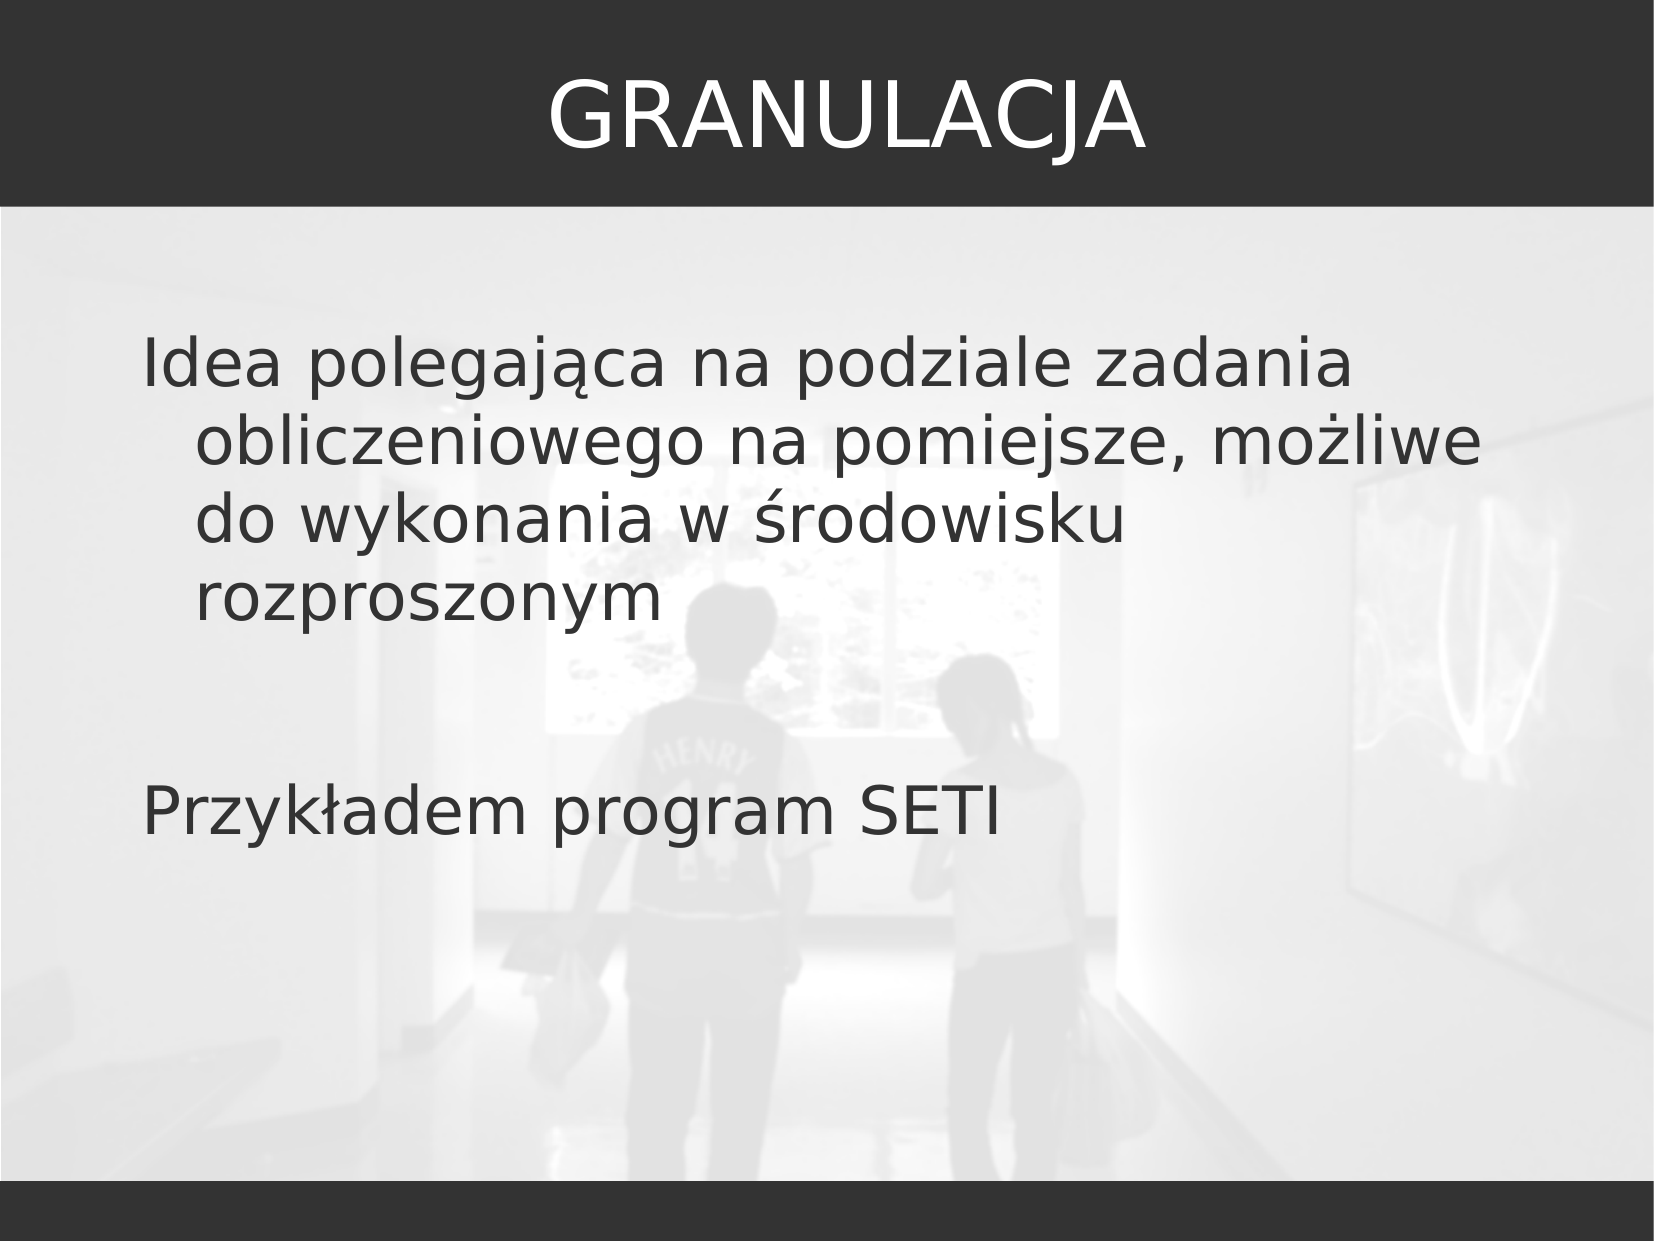

# GRANULACJA
Idea polegająca na podziale zadania obliczeniowego na pomiejsze, możliwe do wykonania w środowisku rozproszonym
Przykładem program SETI